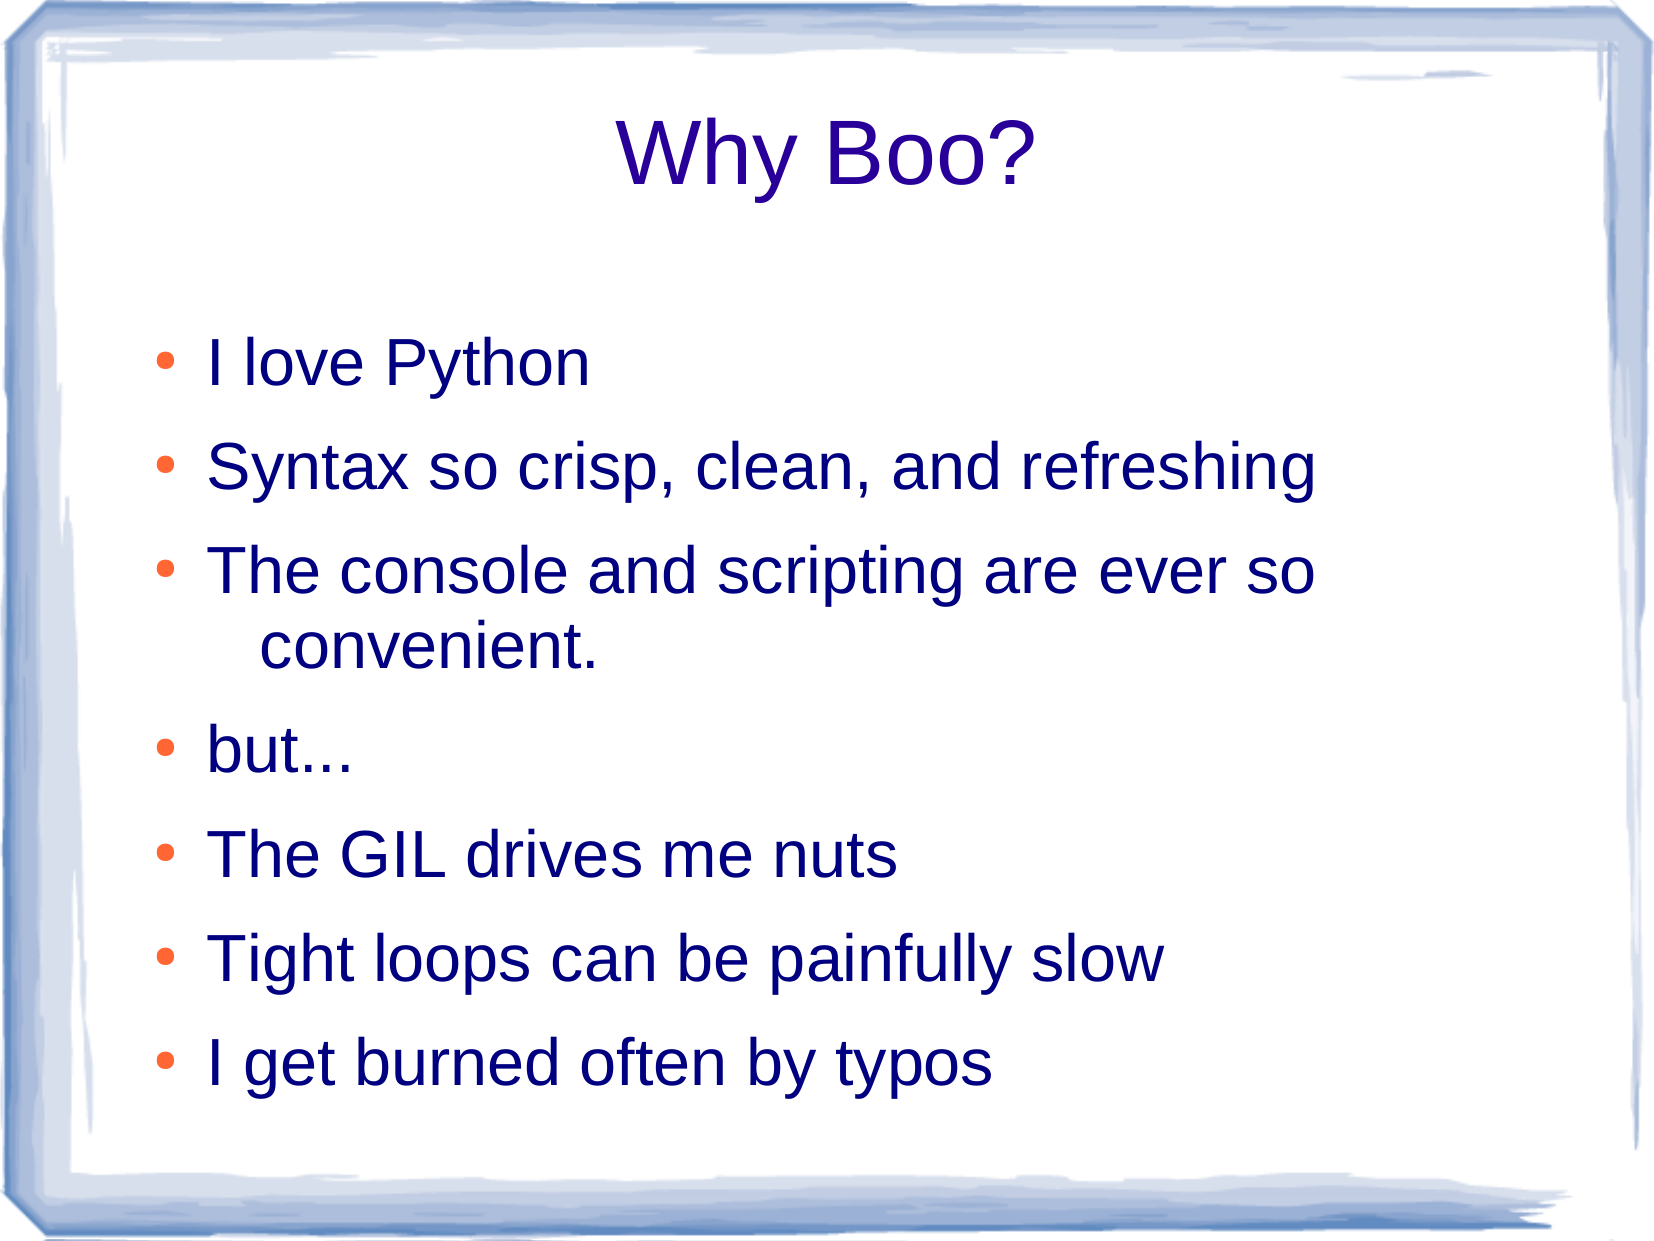

# Why Boo?
I love Python
Syntax so crisp, clean, and refreshing
The console and scripting are ever so convenient.
but...
The GIL drives me nuts
Tight loops can be painfully slow
I get burned often by typos